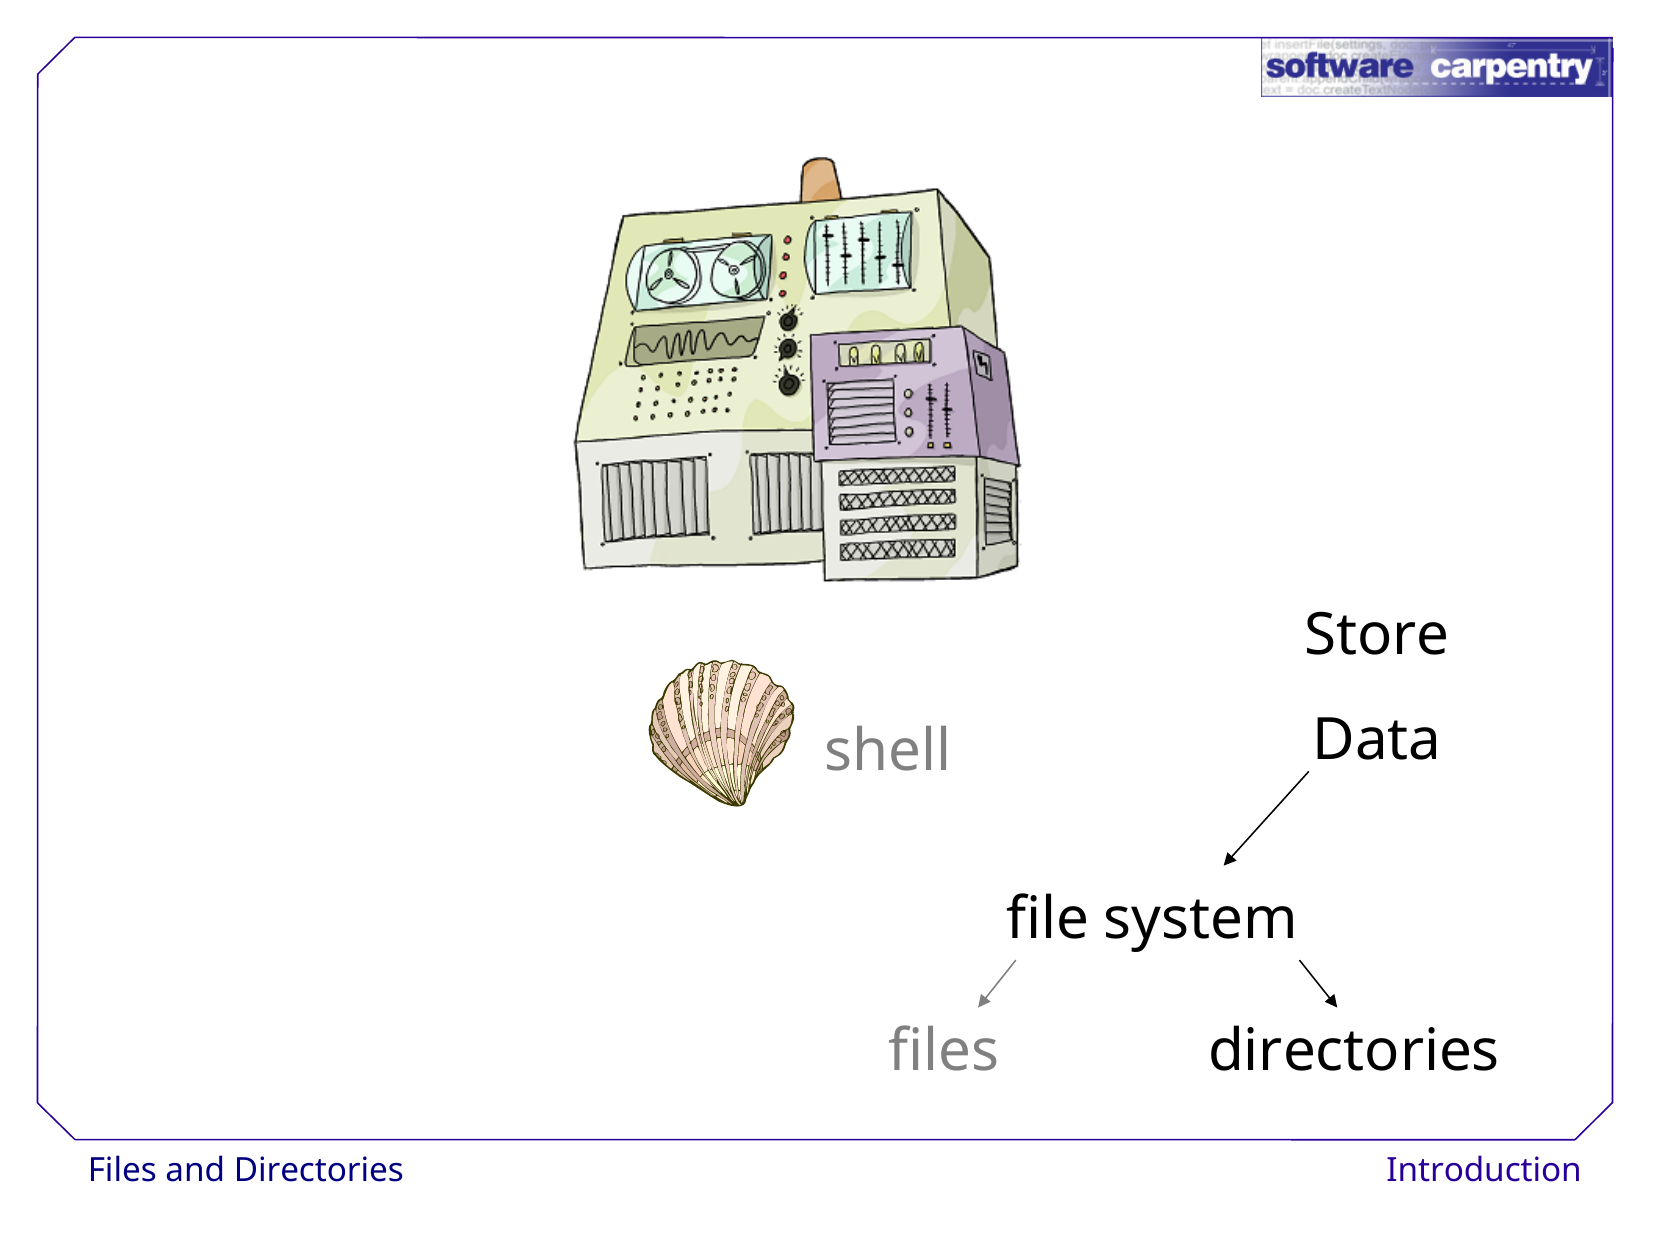

Store
Data
shell
file system
files
directories